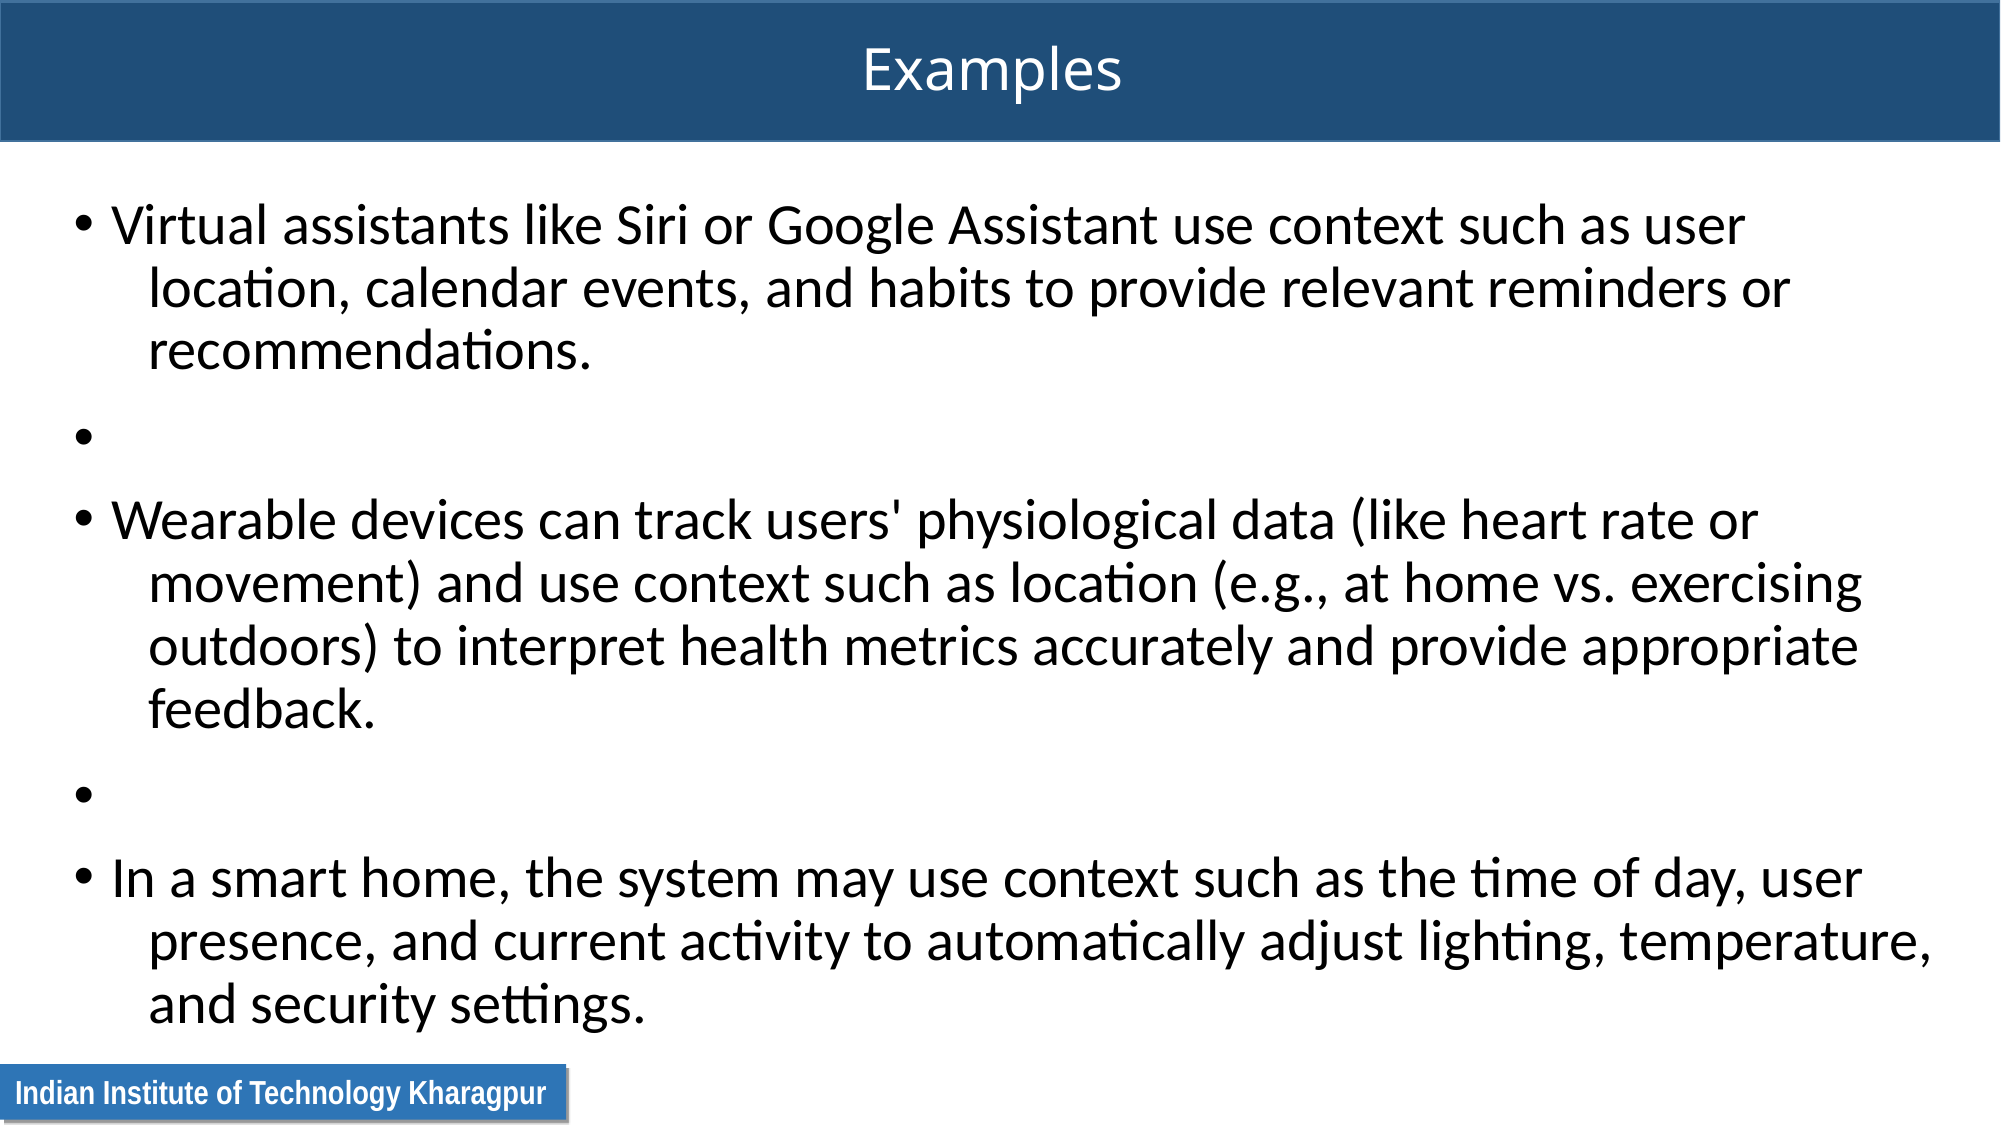

Examples
# Virtual assistants like Siri or Google Assistant use context such as user location, calendar events, and habits to provide relevant reminders or recommendations.
Wearable devices can track users' physiological data (like heart rate or movement) and use context such as location (e.g., at home vs. exercising outdoors) to interpret health metrics accurately and provide appropriate feedback.
In a smart home, the system may use context such as the time of day, user presence, and current activity to automatically adjust lighting, temperature, and security settings.